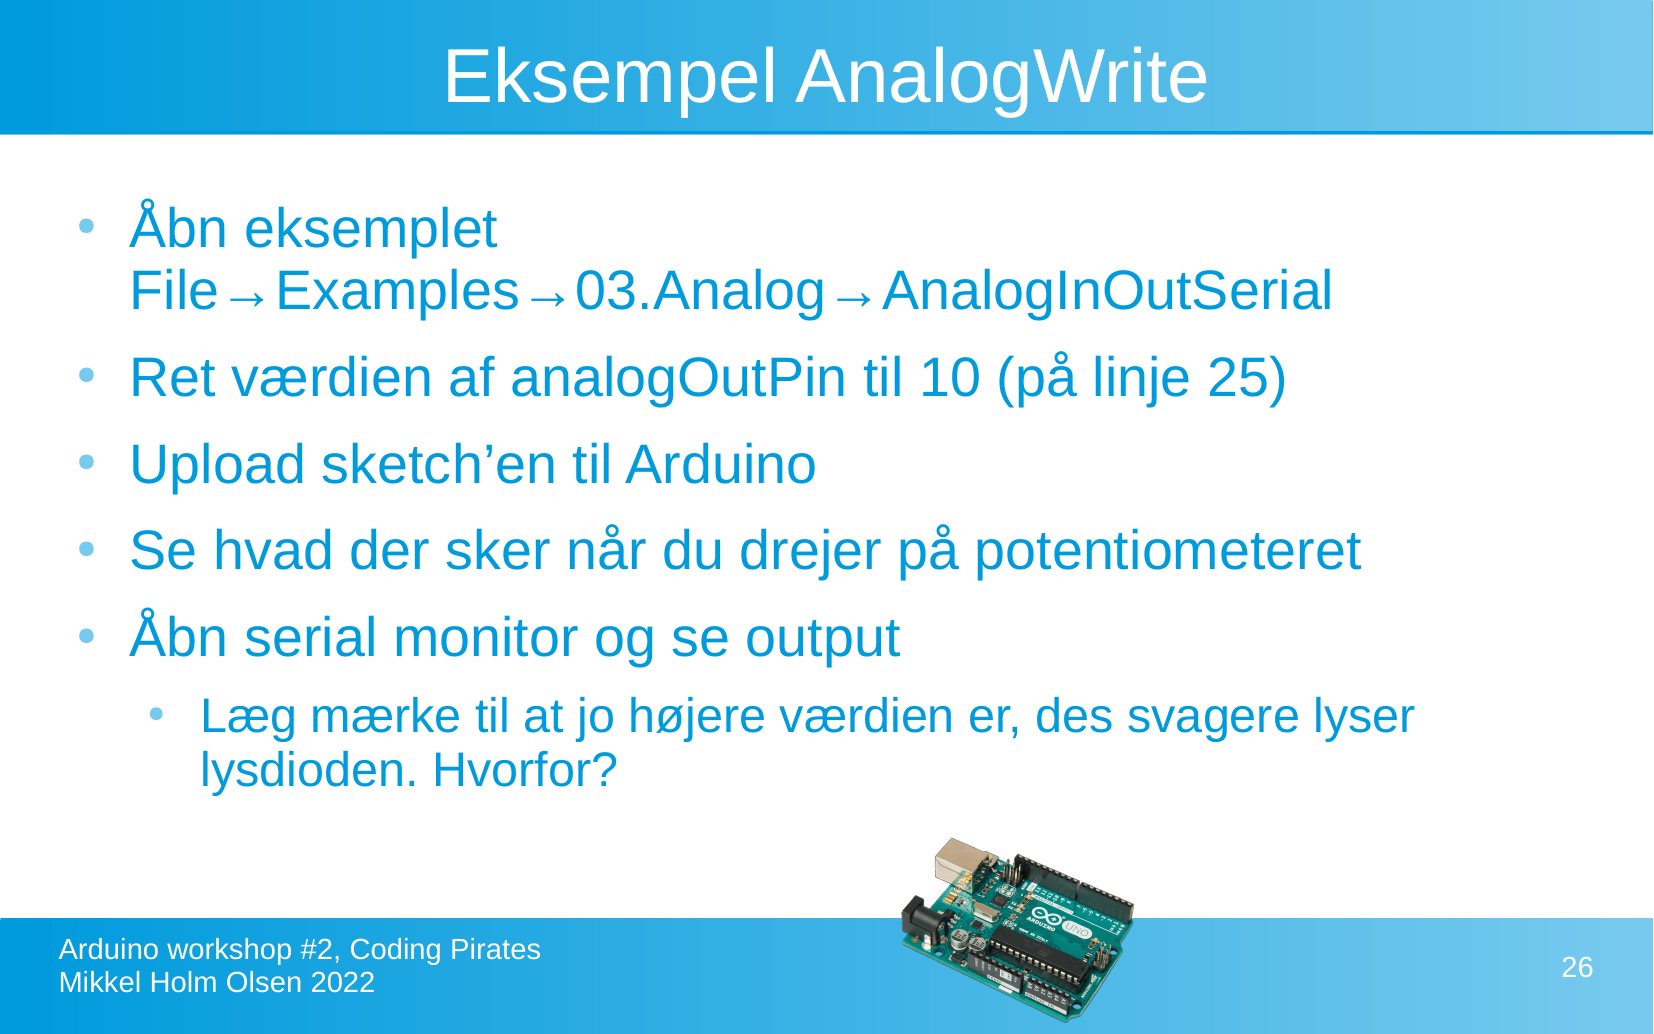

# Eksempel AnalogWrite
Åbn eksemplet File→Examples→03.Analog→AnalogInOutSerial
Ret værdien af analogOutPin til 10 (på linje 25)
Upload sketch’en til Arduino
Se hvad der sker når du drejer på potentiometeret
Åbn serial monitor og se output
Læg mærke til at jo højere værdien er, des svagere lyser lysdioden. Hvorfor?
26